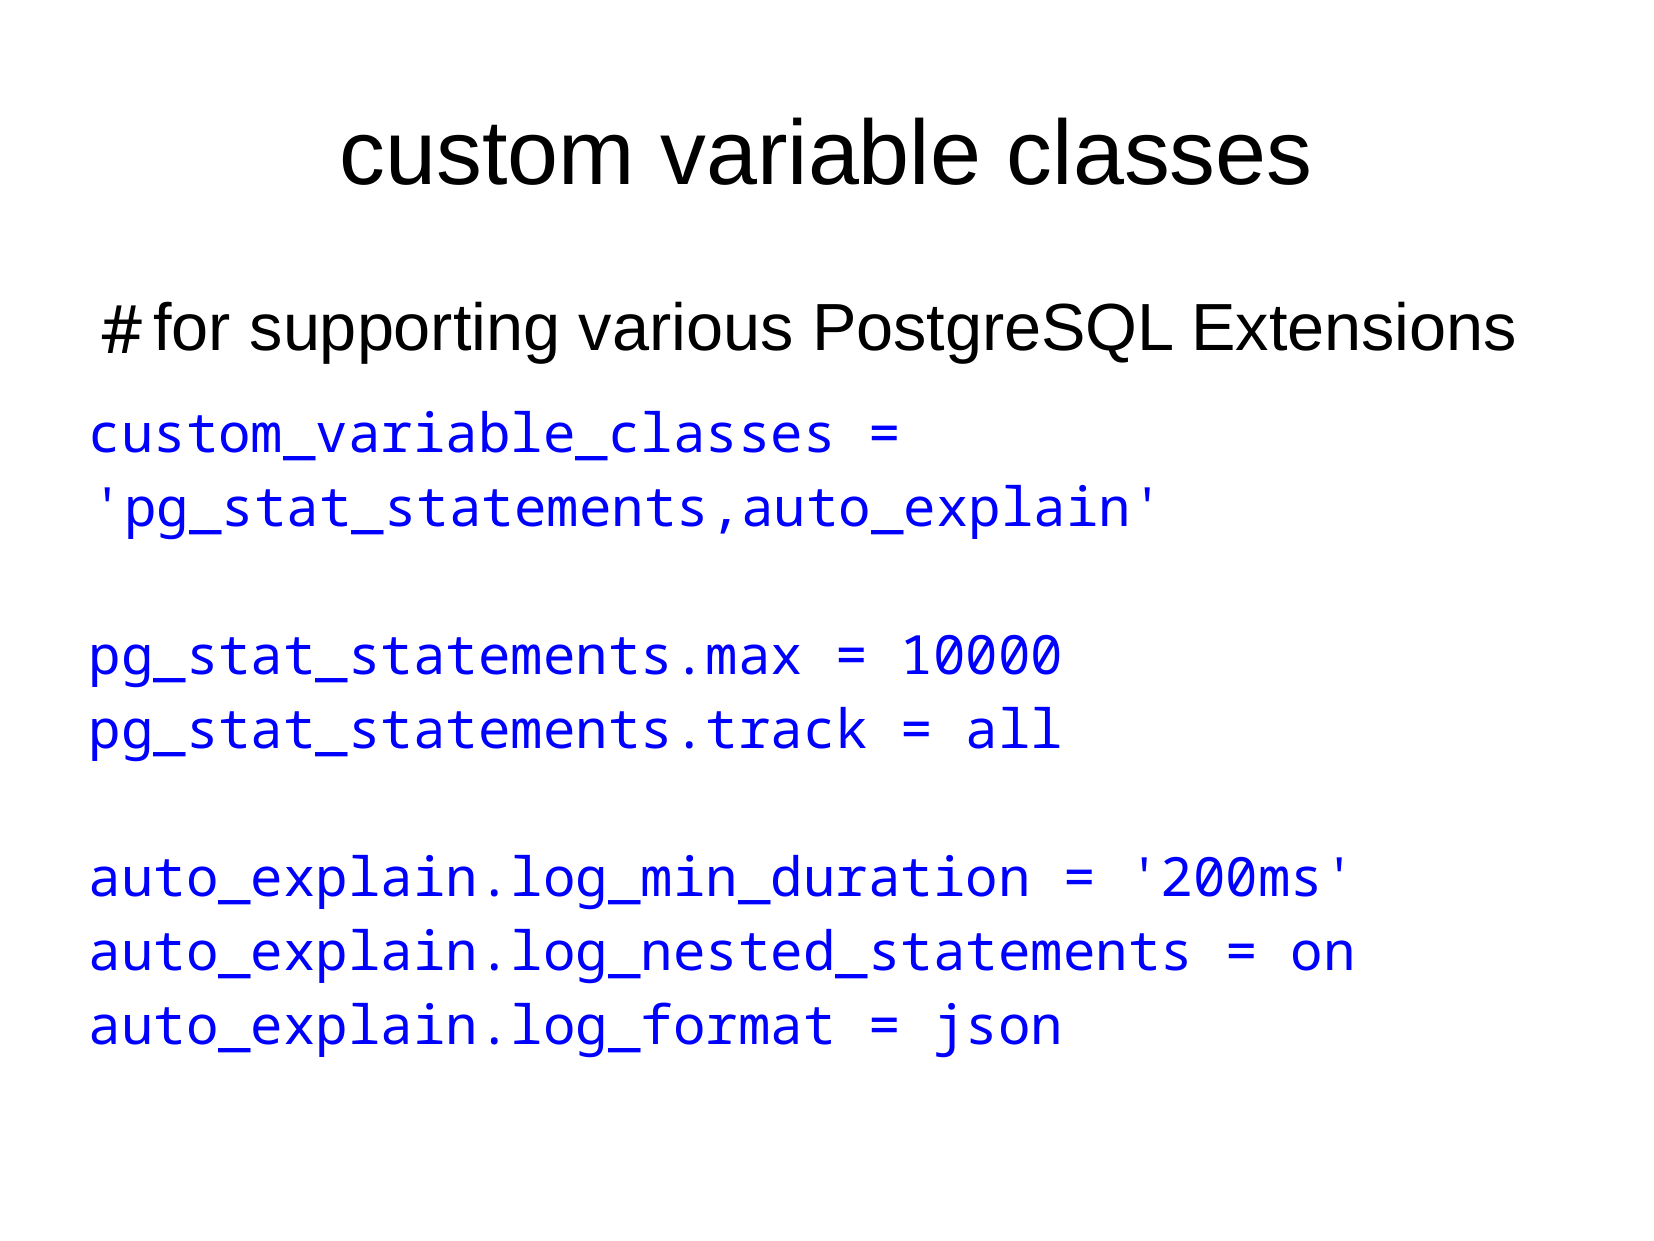

# custom variable classes
for supporting various PostgreSQL Extensions
custom_variable_classes = 'pg_stat_statements,auto_explain'
pg_stat_statements.max = 10000
pg_stat_statements.track = all
auto_explain.log_min_duration = '200ms'
auto_explain.log_nested_statements = on
auto_explain.log_format = json